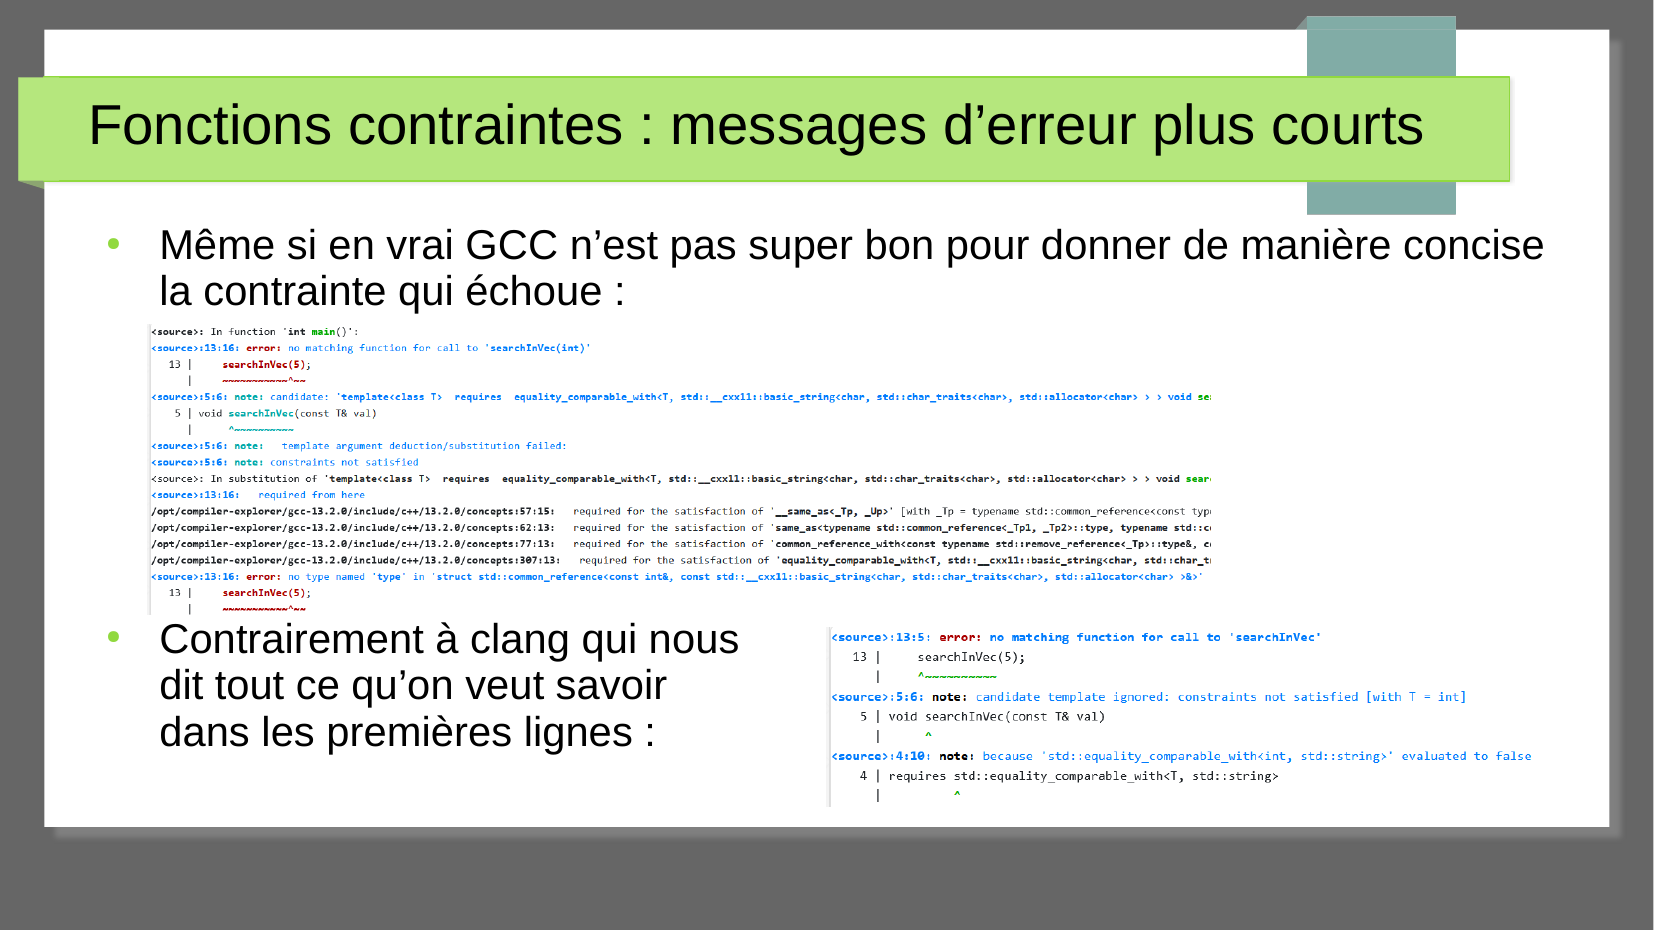

# Fonctions contraintes : messages d’erreur plus courts
Même si en vrai GCC n’est pas super bon pour donner de manière concise la contrainte qui échoue :
Contrairement à clang qui nous
dit tout ce qu’on veut savoir
dans les premières lignes :